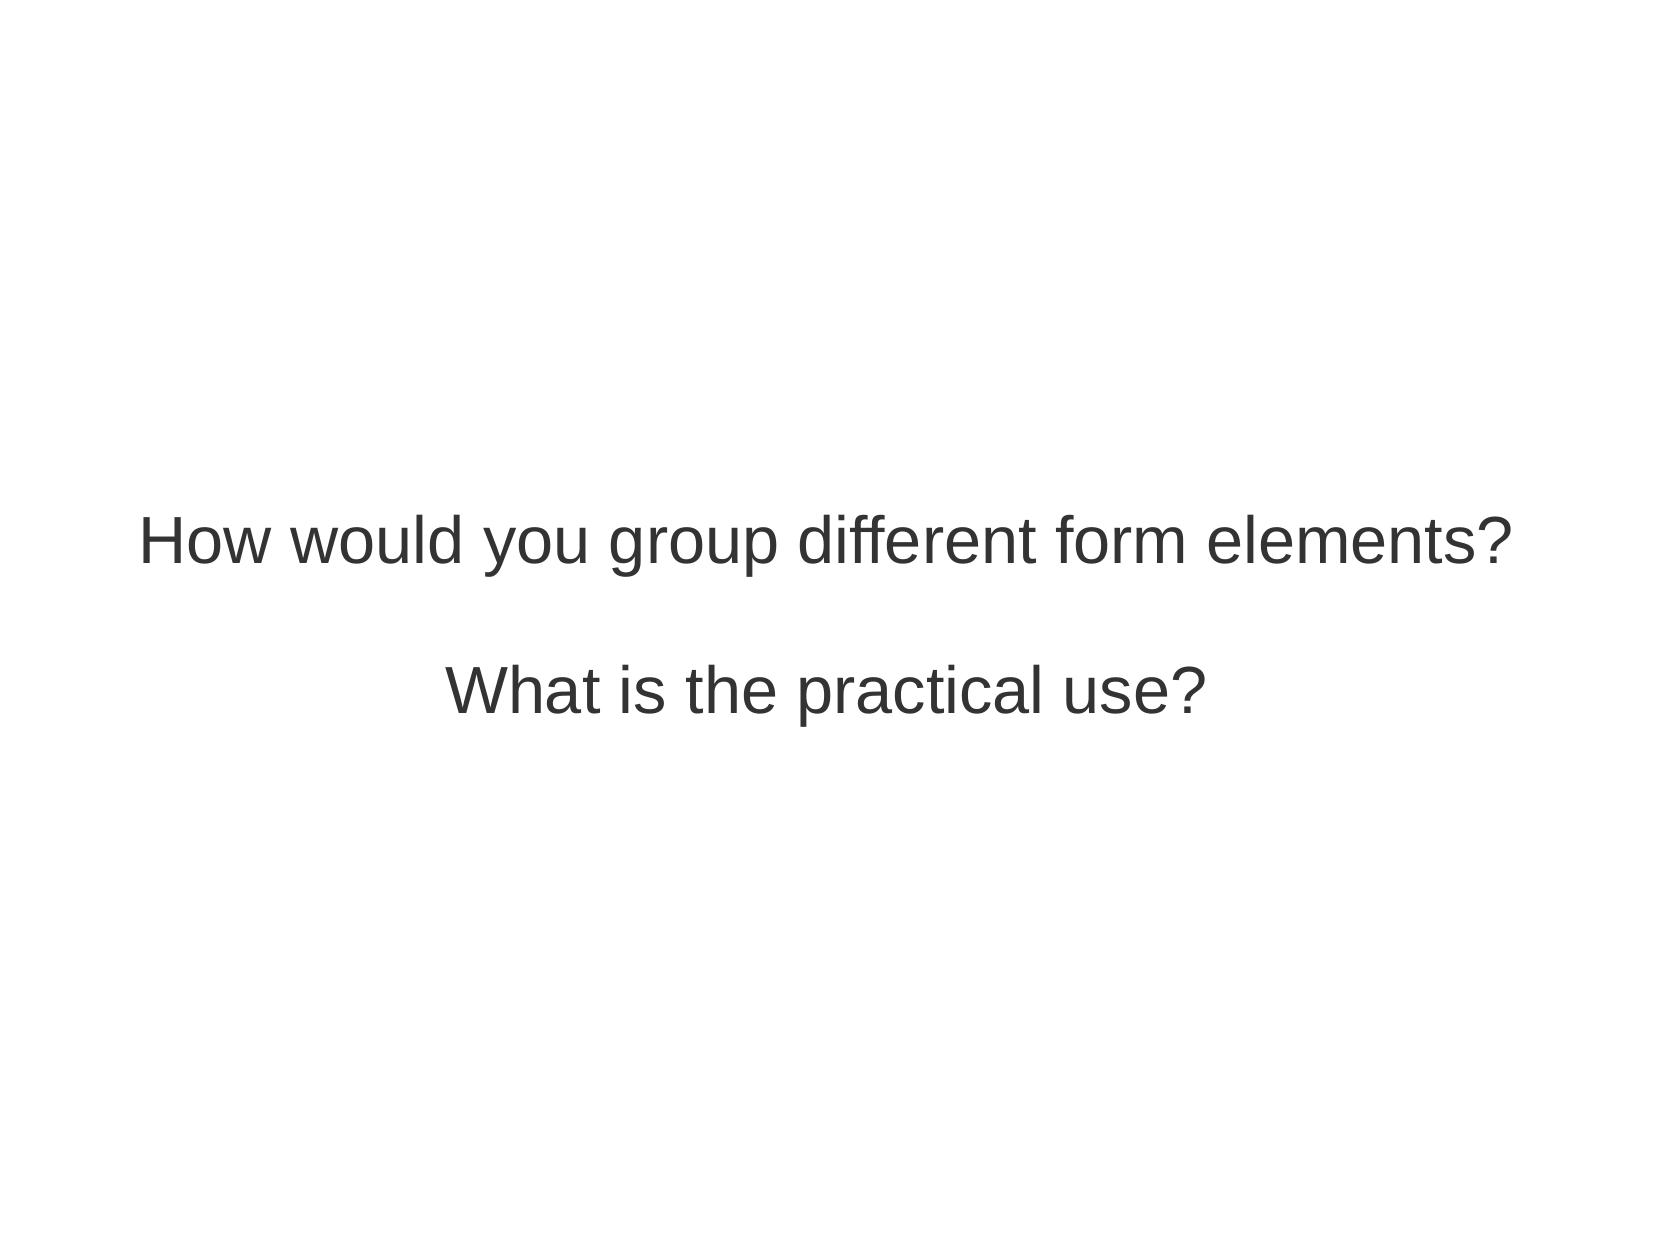

# How would you group different form elements?
What is the practical use?